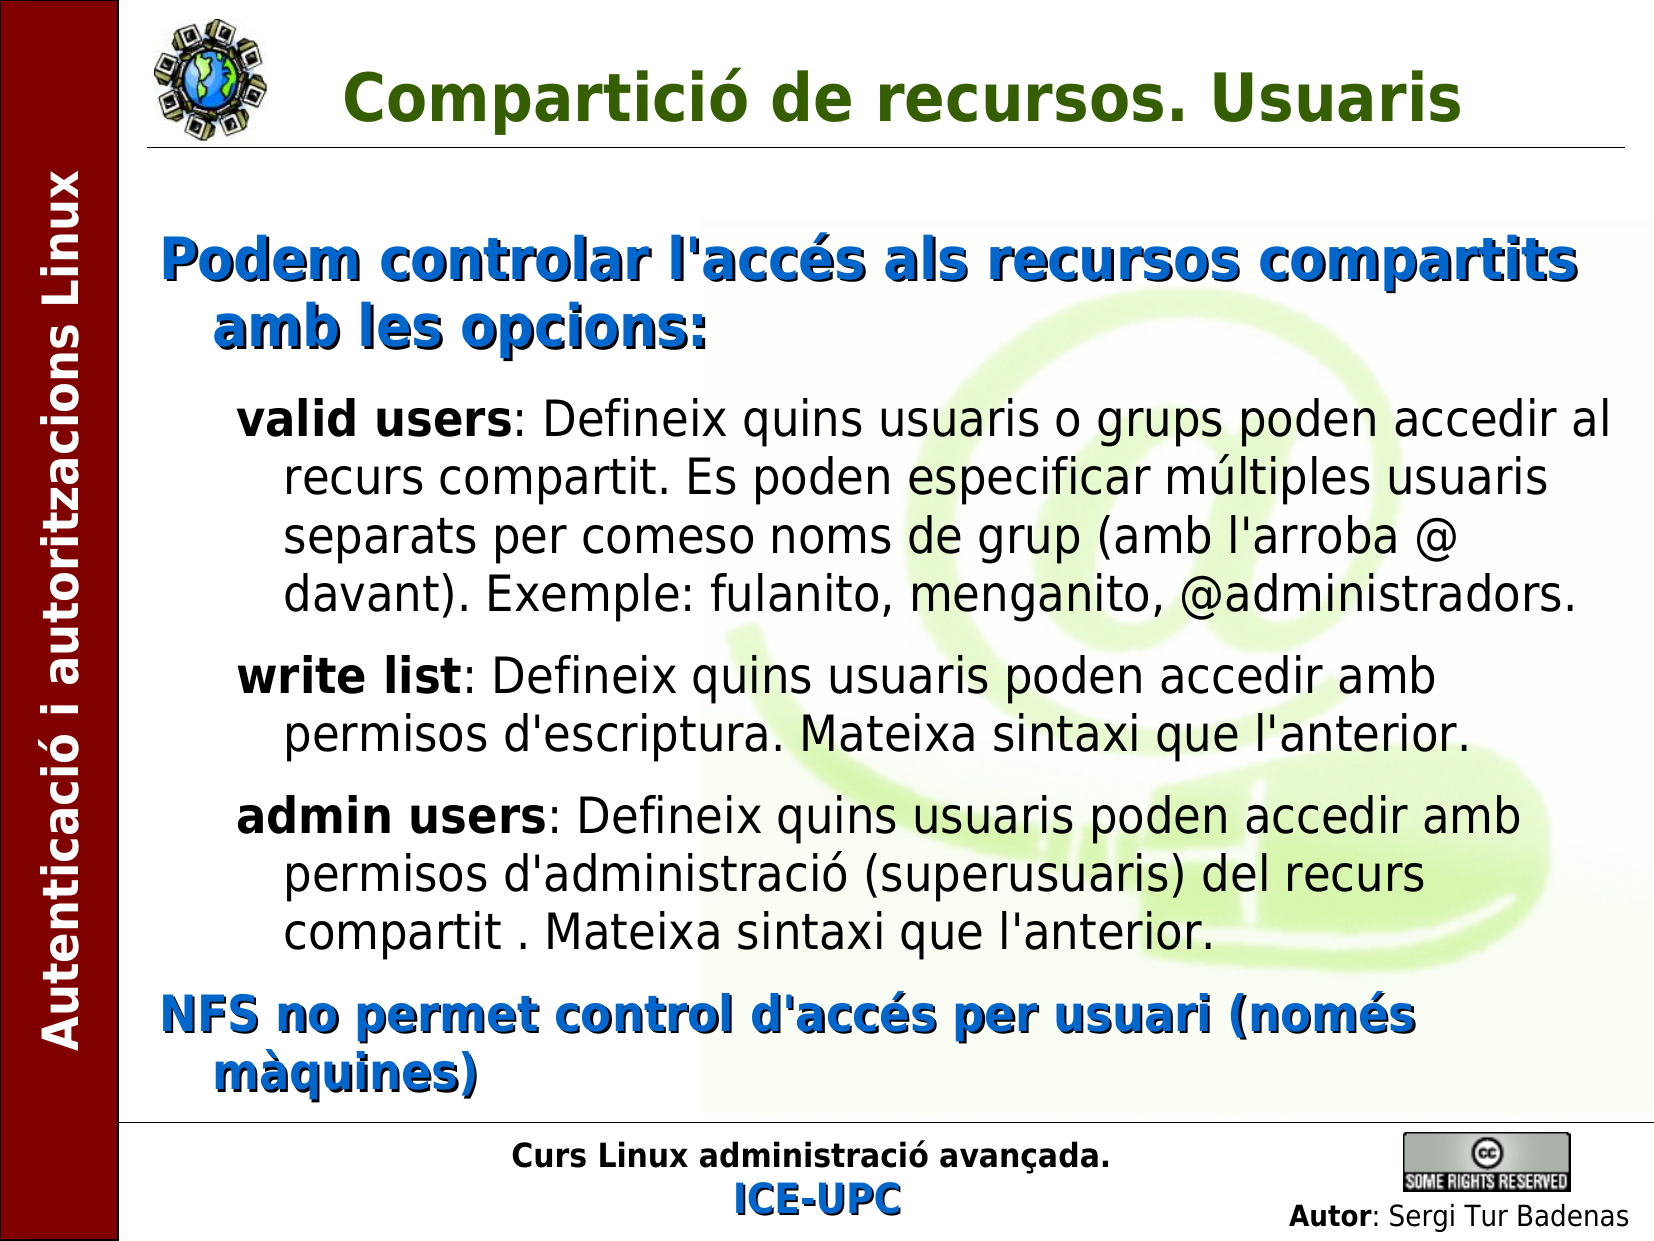

# Compartició de recursos. Usuaris
Podem controlar l'accés als recursos compartits amb les opcions:
valid users: Defineix quins usuaris o grups poden accedir al recurs compartit. Es poden especificar múltiples usuaris separats per comeso noms de grup (amb l'arroba @ davant). Exemple: fulanito, menganito, @administradors.
write list: Defineix quins usuaris poden accedir amb permisos d'escriptura. Mateixa sintaxi que l'anterior.
admin users: Defineix quins usuaris poden accedir amb permisos d'administració (superusuaris) del recurs compartit . Mateixa sintaxi que l'anterior.
NFS no permet control d'accés per usuari (només màquines)